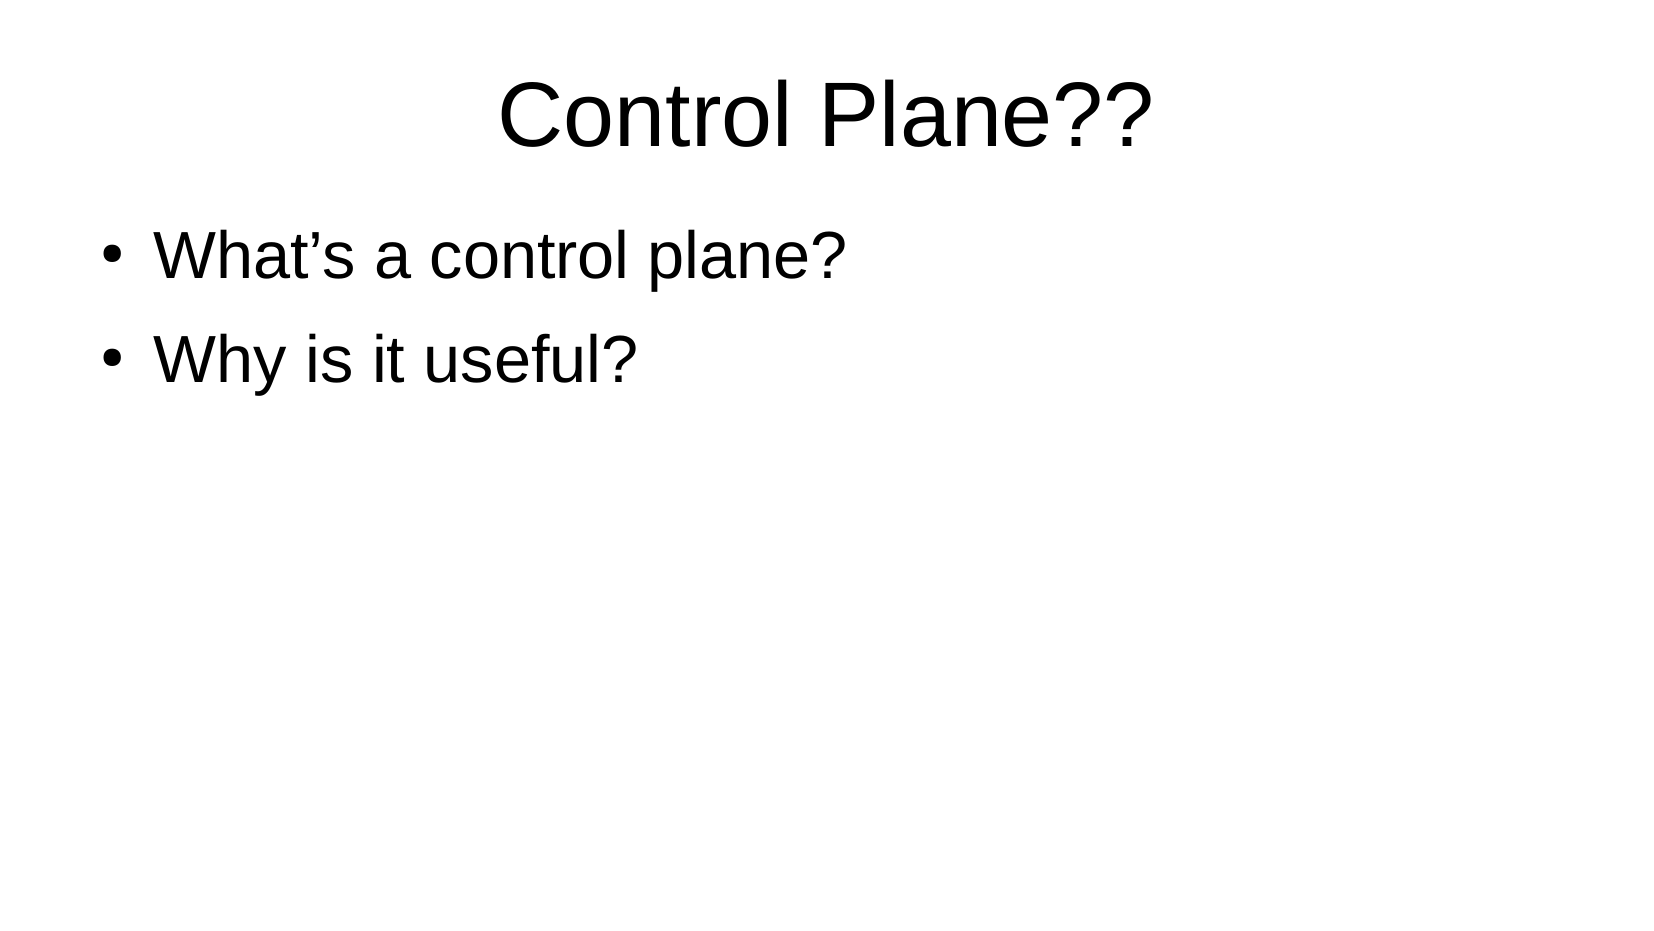

# Control Plane??
What’s a control plane?
Why is it useful?